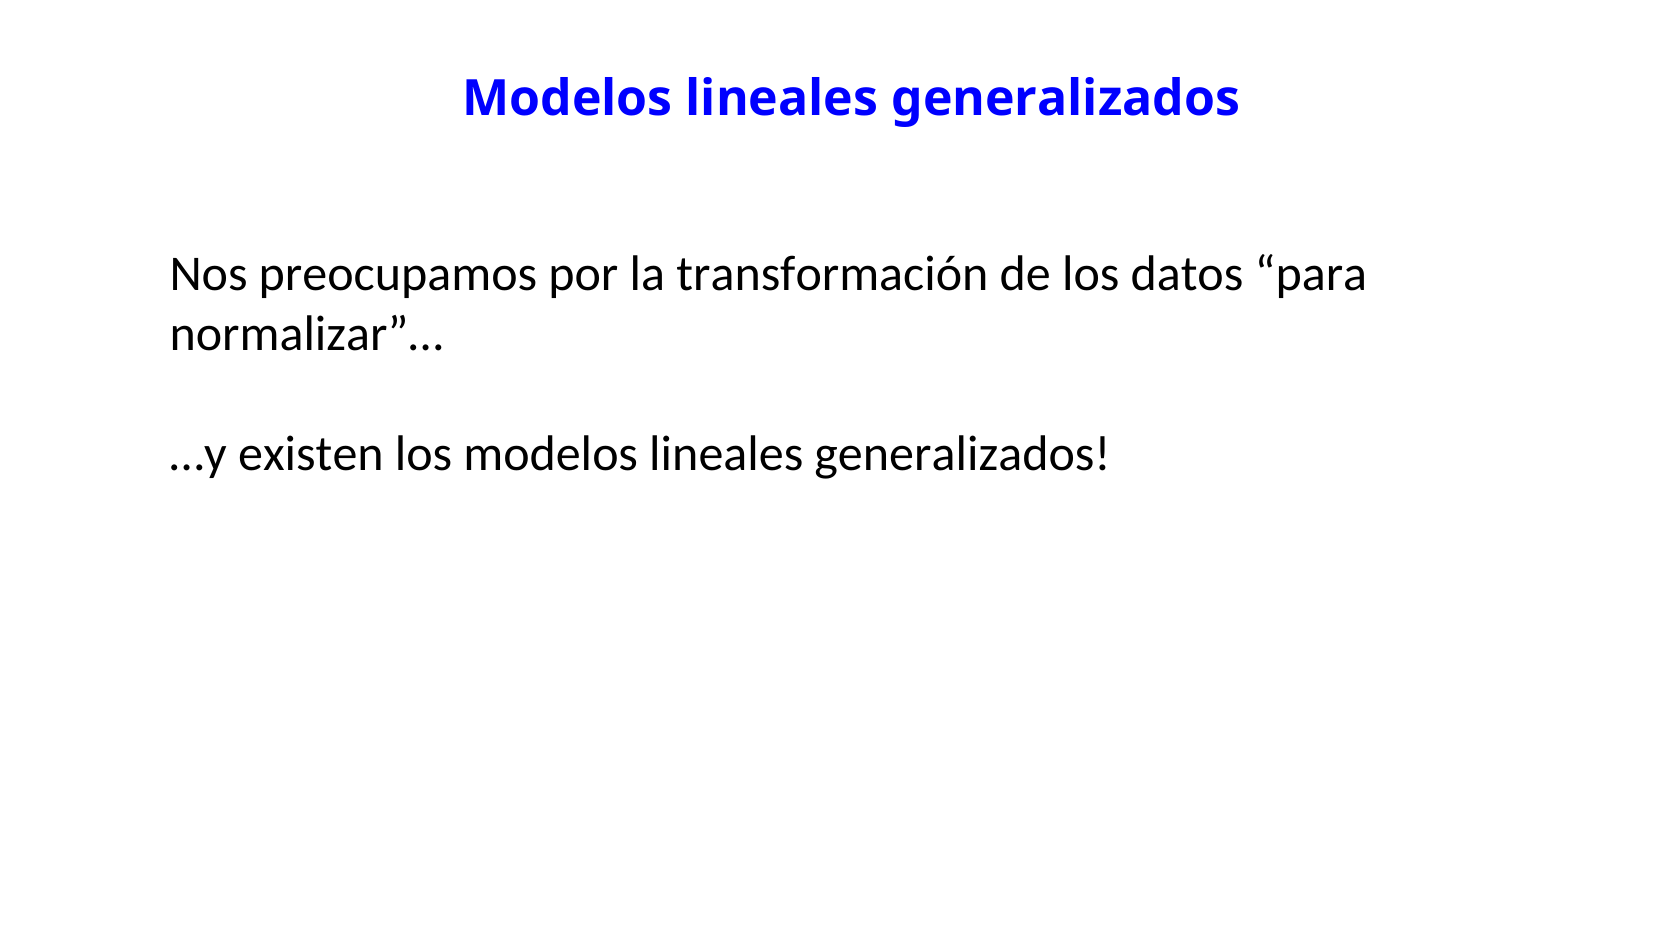

Modelos lineales generalizados
Nos preocupamos por la transformación de los datos “para normalizar”…
…y existen los modelos lineales generalizados!